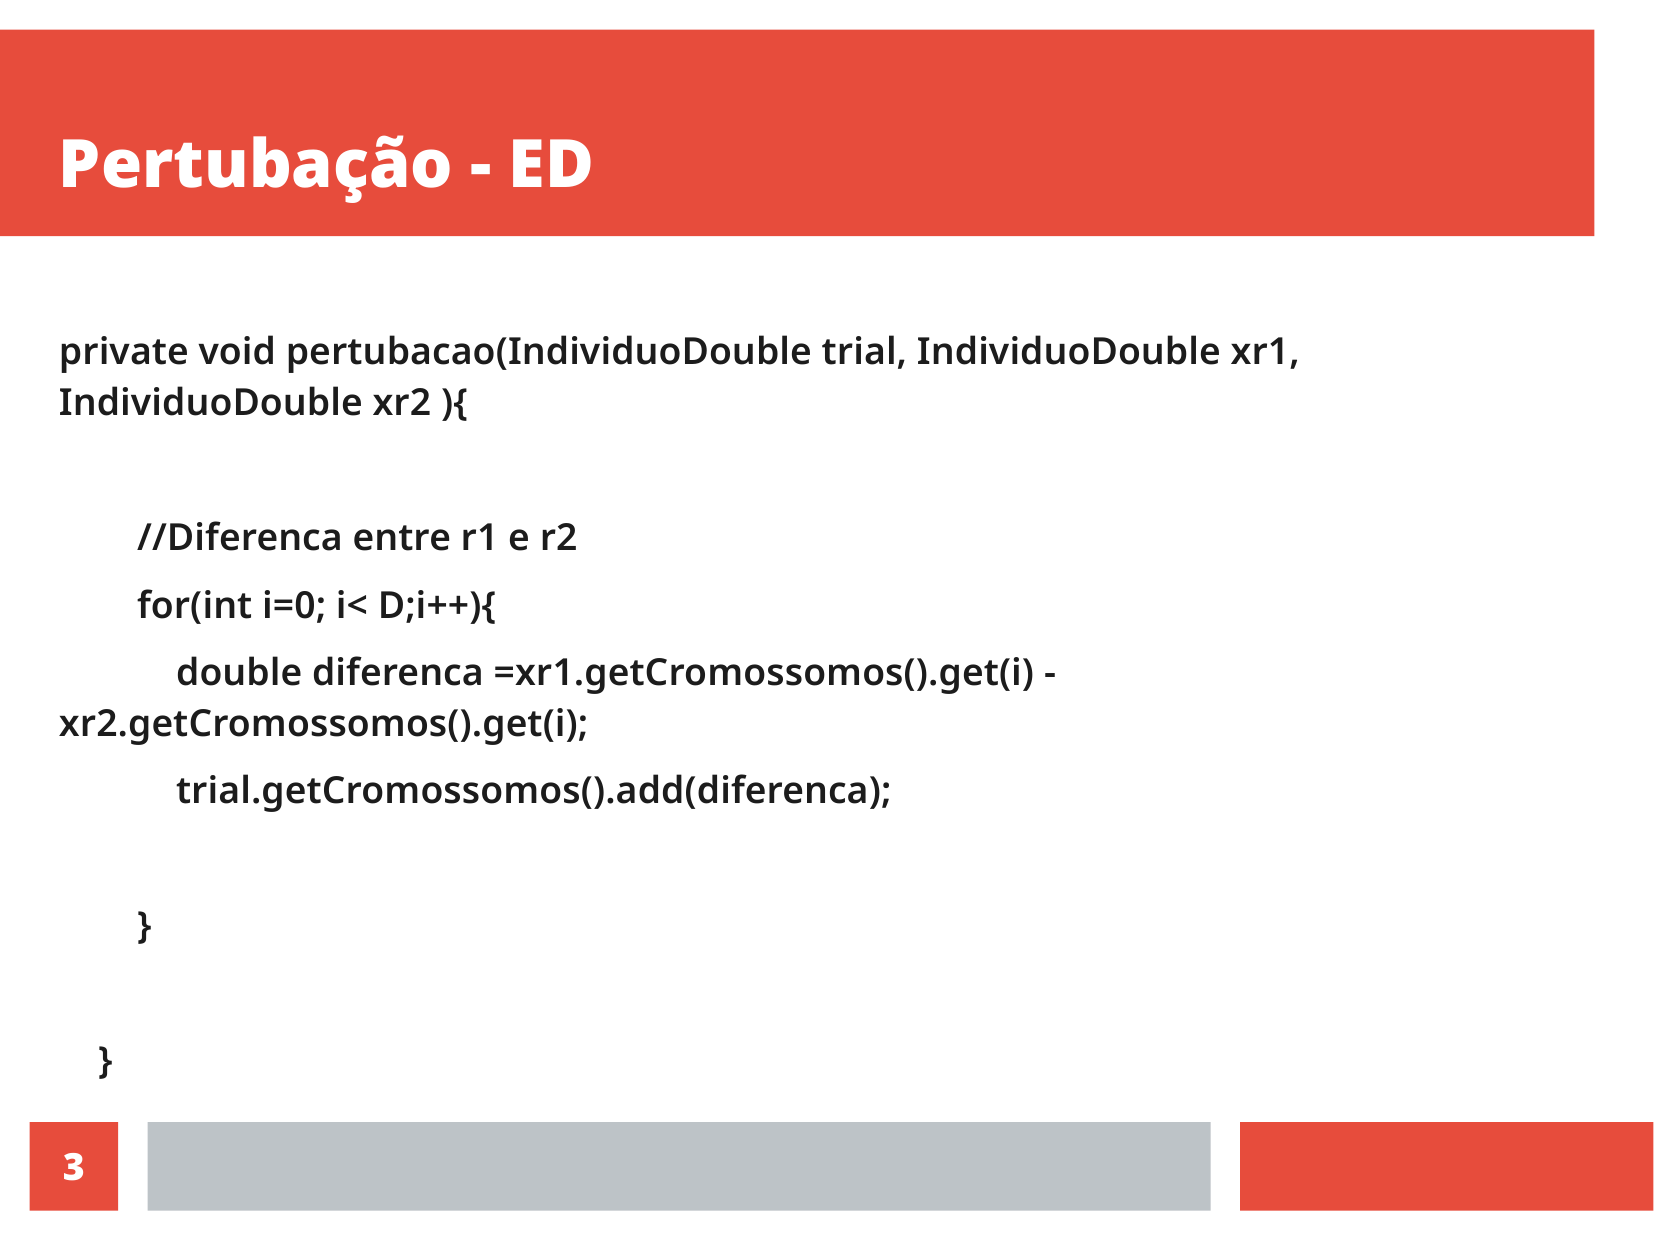

# Pertubação - ED
private void pertubacao(IndividuoDouble trial, IndividuoDouble xr1, IndividuoDouble xr2 ){
 //Diferenca entre r1 e r2
 for(int i=0; i< D;i++){
 double diferenca =xr1.getCromossomos().get(i) - xr2.getCromossomos().get(i);
 trial.getCromossomos().add(diferenca);
 }
 }
3